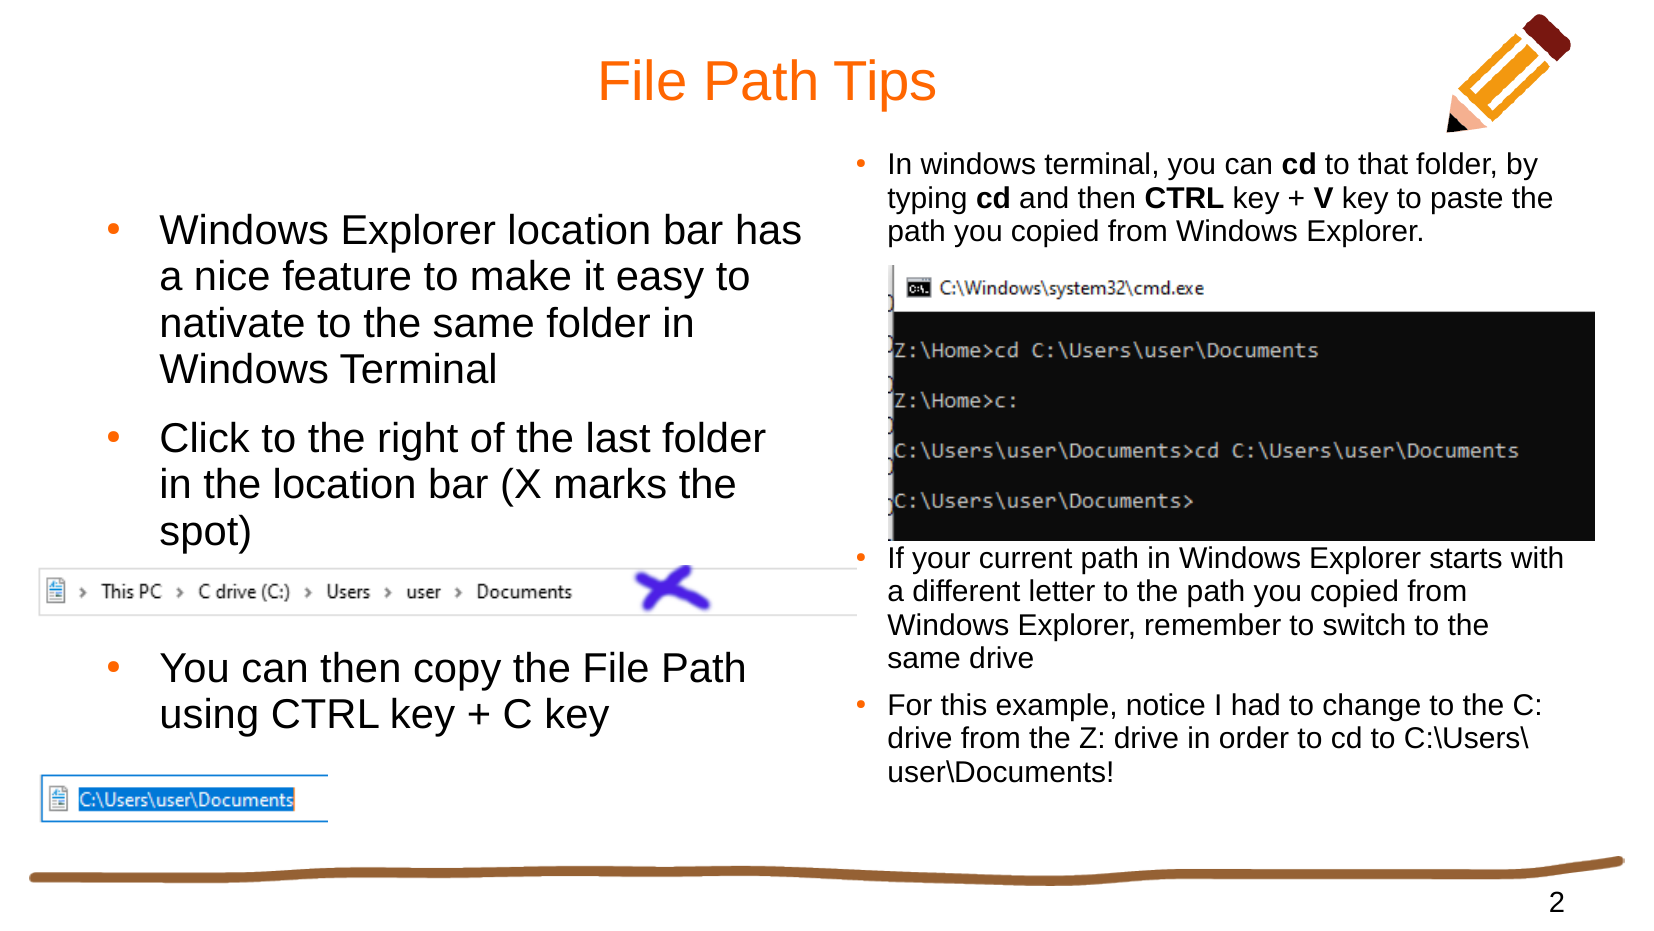

# File Path Tips
In windows terminal, you can cd to that folder, by typing cd and then CTRL key + V key to paste the path you copied from Windows Explorer.
If your current path in Windows Explorer starts with a different letter to the path you copied from Windows Explorer, remember to switch to the same drive
For this example, notice I had to change to the C: drive from the Z: drive in order to cd to C:\Users\user\Documents!
Windows Explorer location bar has a nice feature to make it easy to nativate to the same folder in Windows Terminal
Click to the right of the last folder in the location bar (X marks the spot)
You can then copy the File Path using CTRL key + C key
2